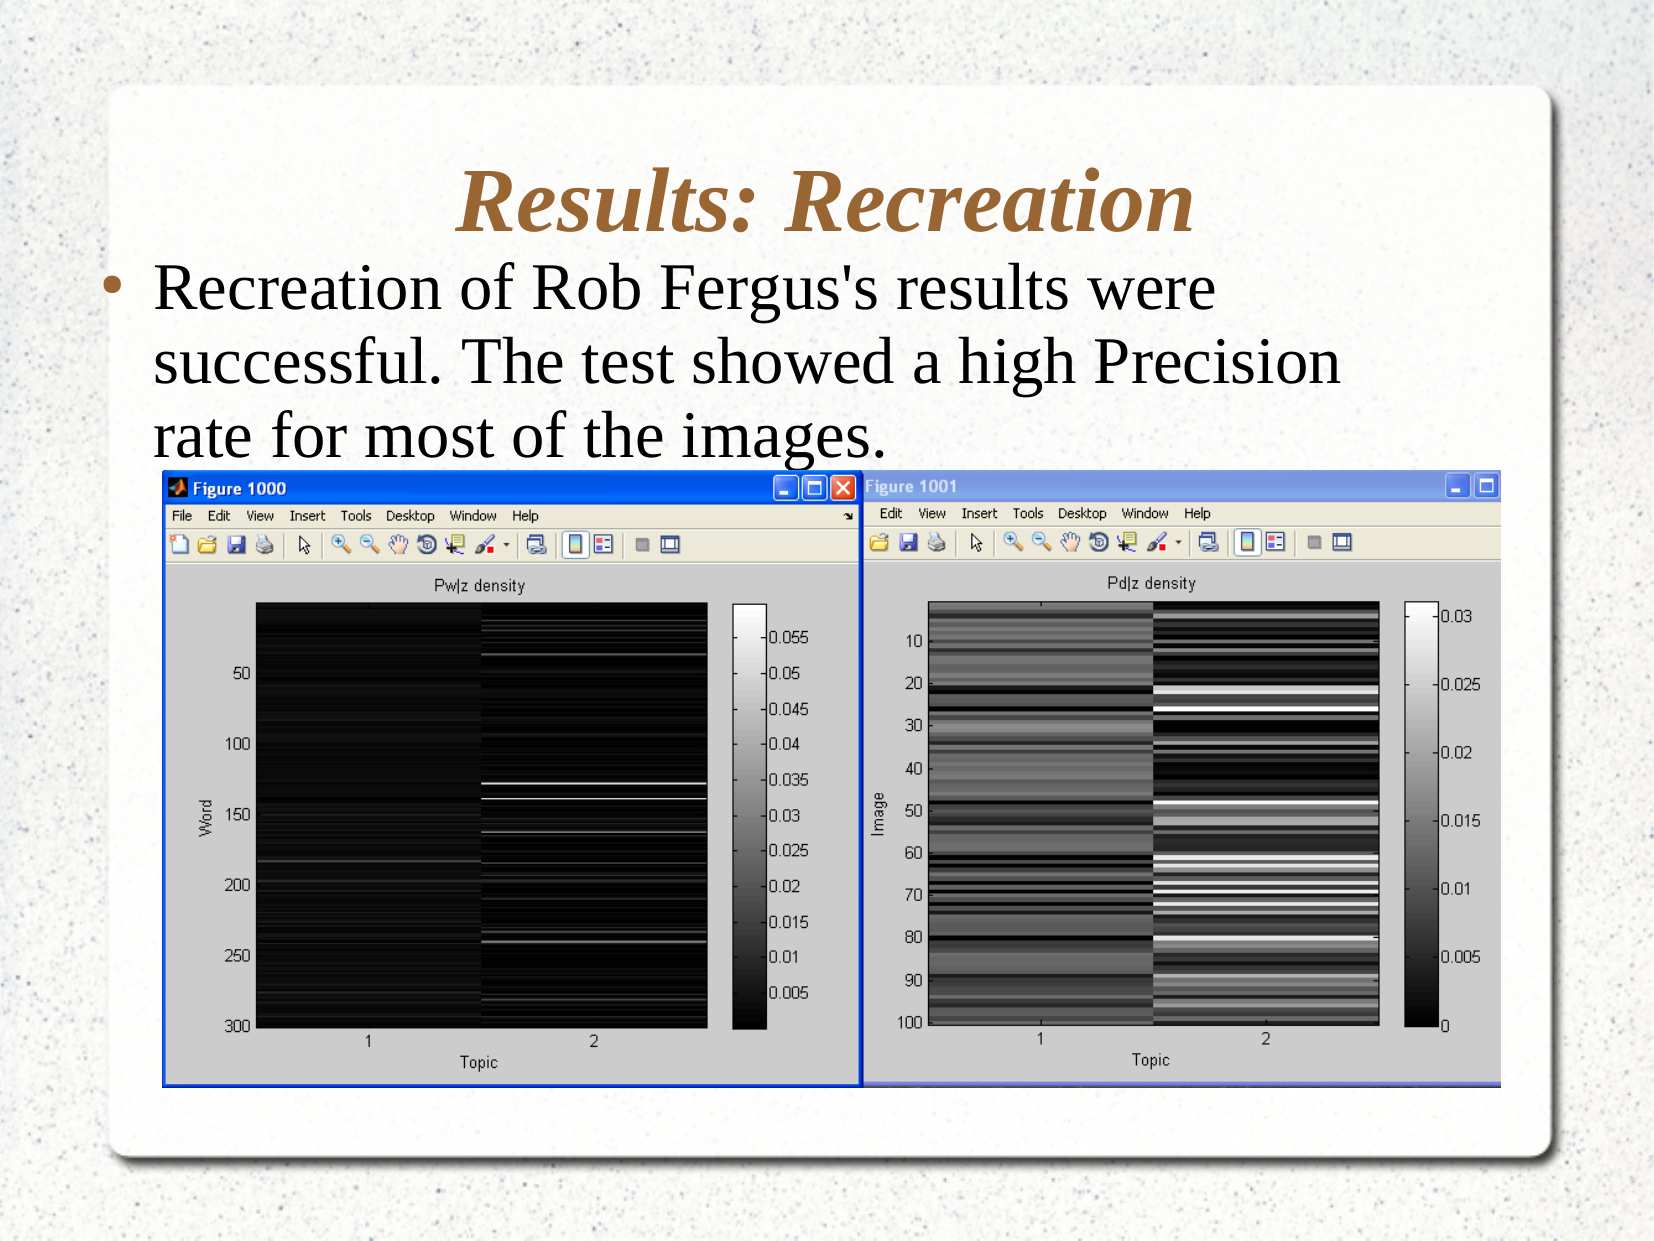

# Results: Recreation
Recreation of Rob Fergus's results were successful. The test showed a high Precision rate for most of the images.